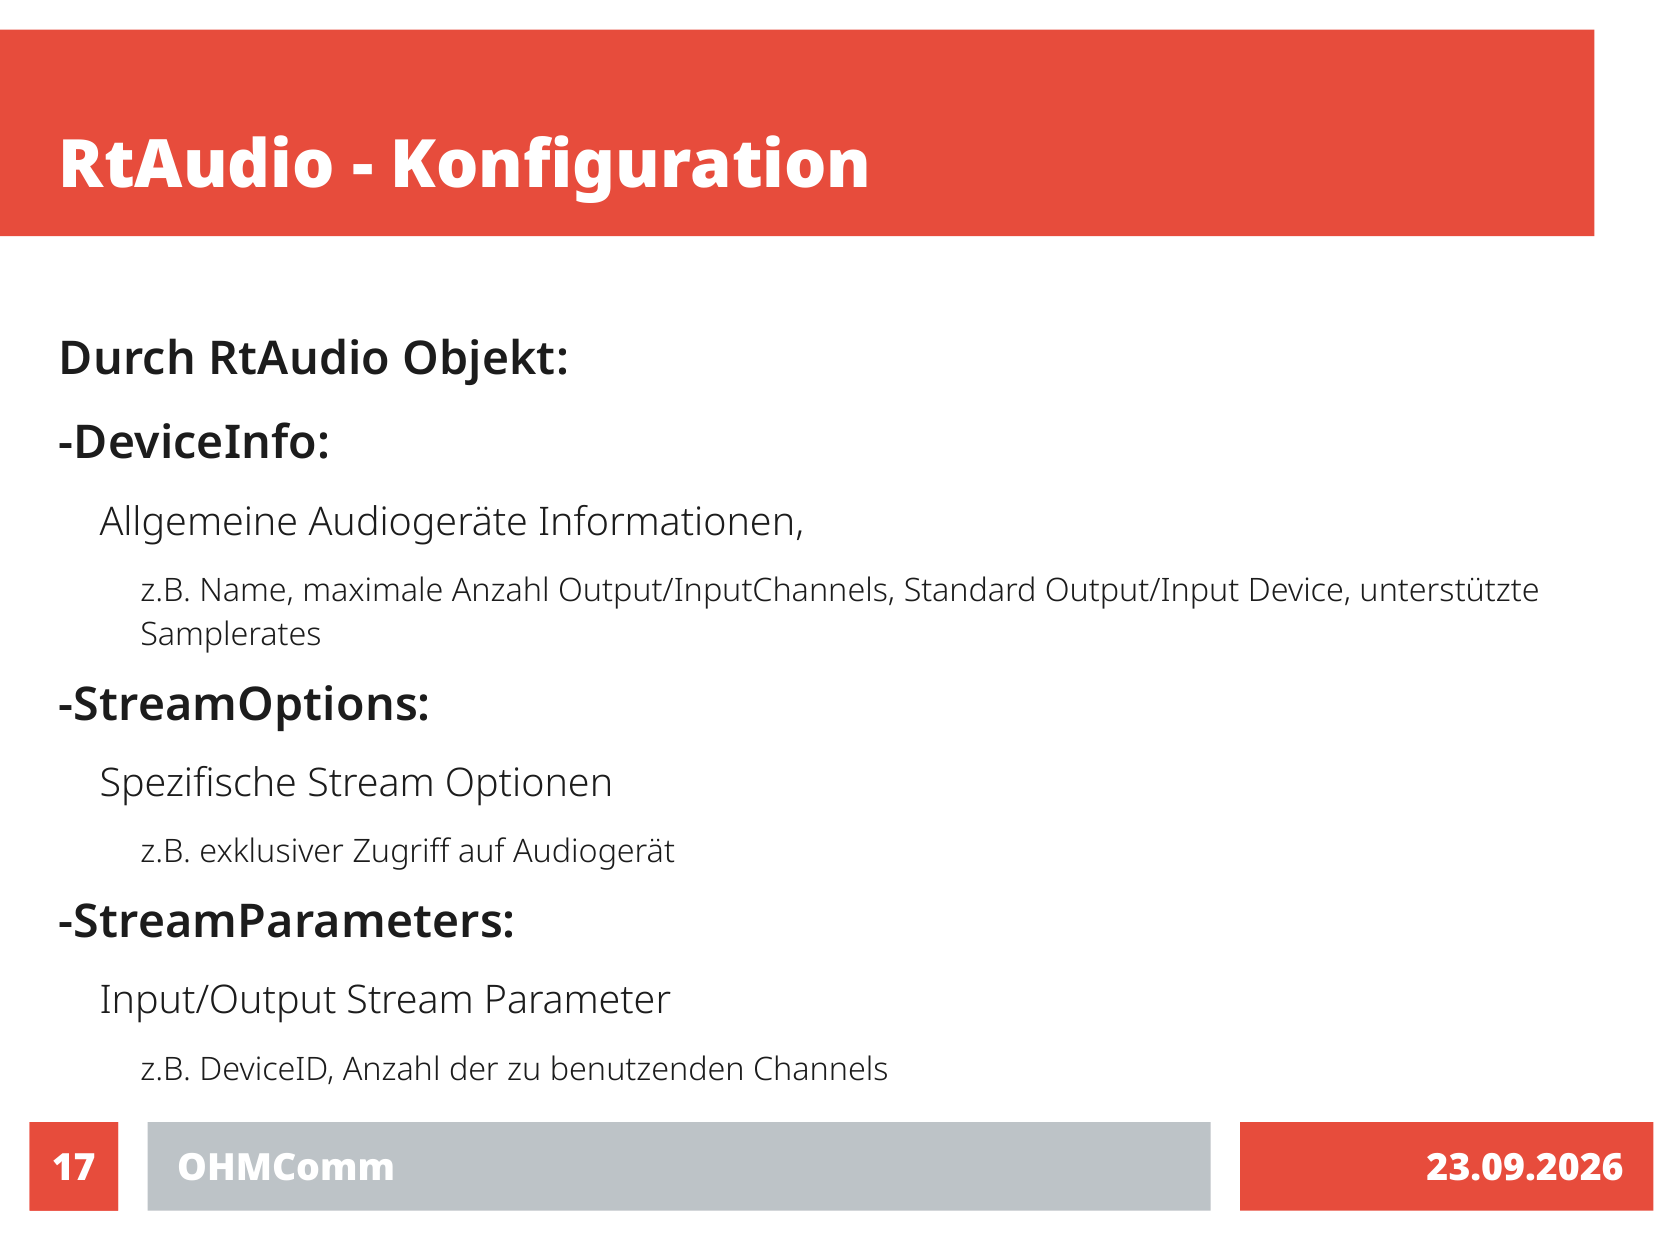

# RtAudio - Konfiguration
Durch RtAudio Objekt:
-DeviceInfo:
Allgemeine Audiogeräte Informationen,
z.B. Name, maximale Anzahl Output/InputChannels, Standard Output/Input Device, unterstützte Samplerates
-StreamOptions:
Spezifische Stream Optionen
z.B. exklusiver Zugriff auf Audiogerät
-StreamParameters:
Input/Output Stream Parameter
z.B. DeviceID, Anzahl der zu benutzenden Channels
17
OHMComm